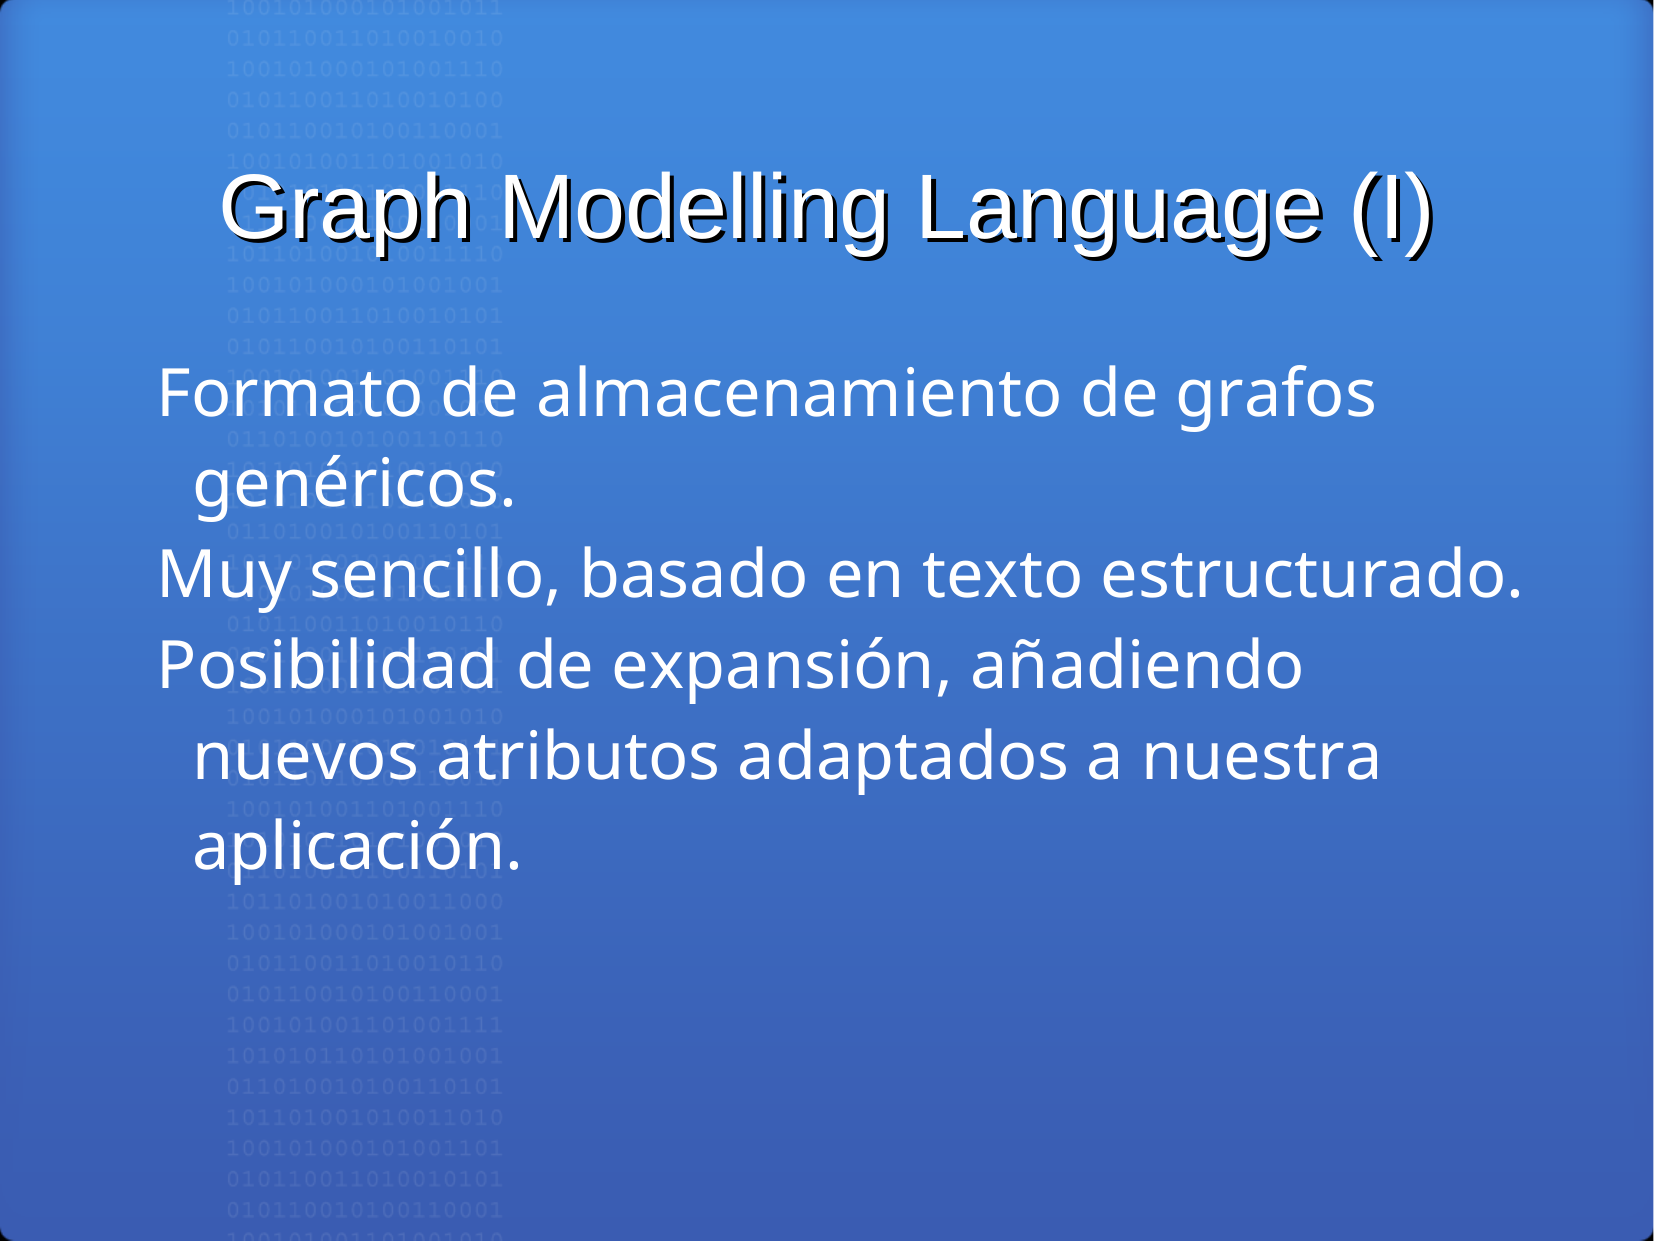

# Graph Modelling Language (I)
Formato de almacenamiento de grafos genéricos.
Muy sencillo, basado en texto estructurado.
Posibilidad de expansión, añadiendo nuevos atributos adaptados a nuestra aplicación.